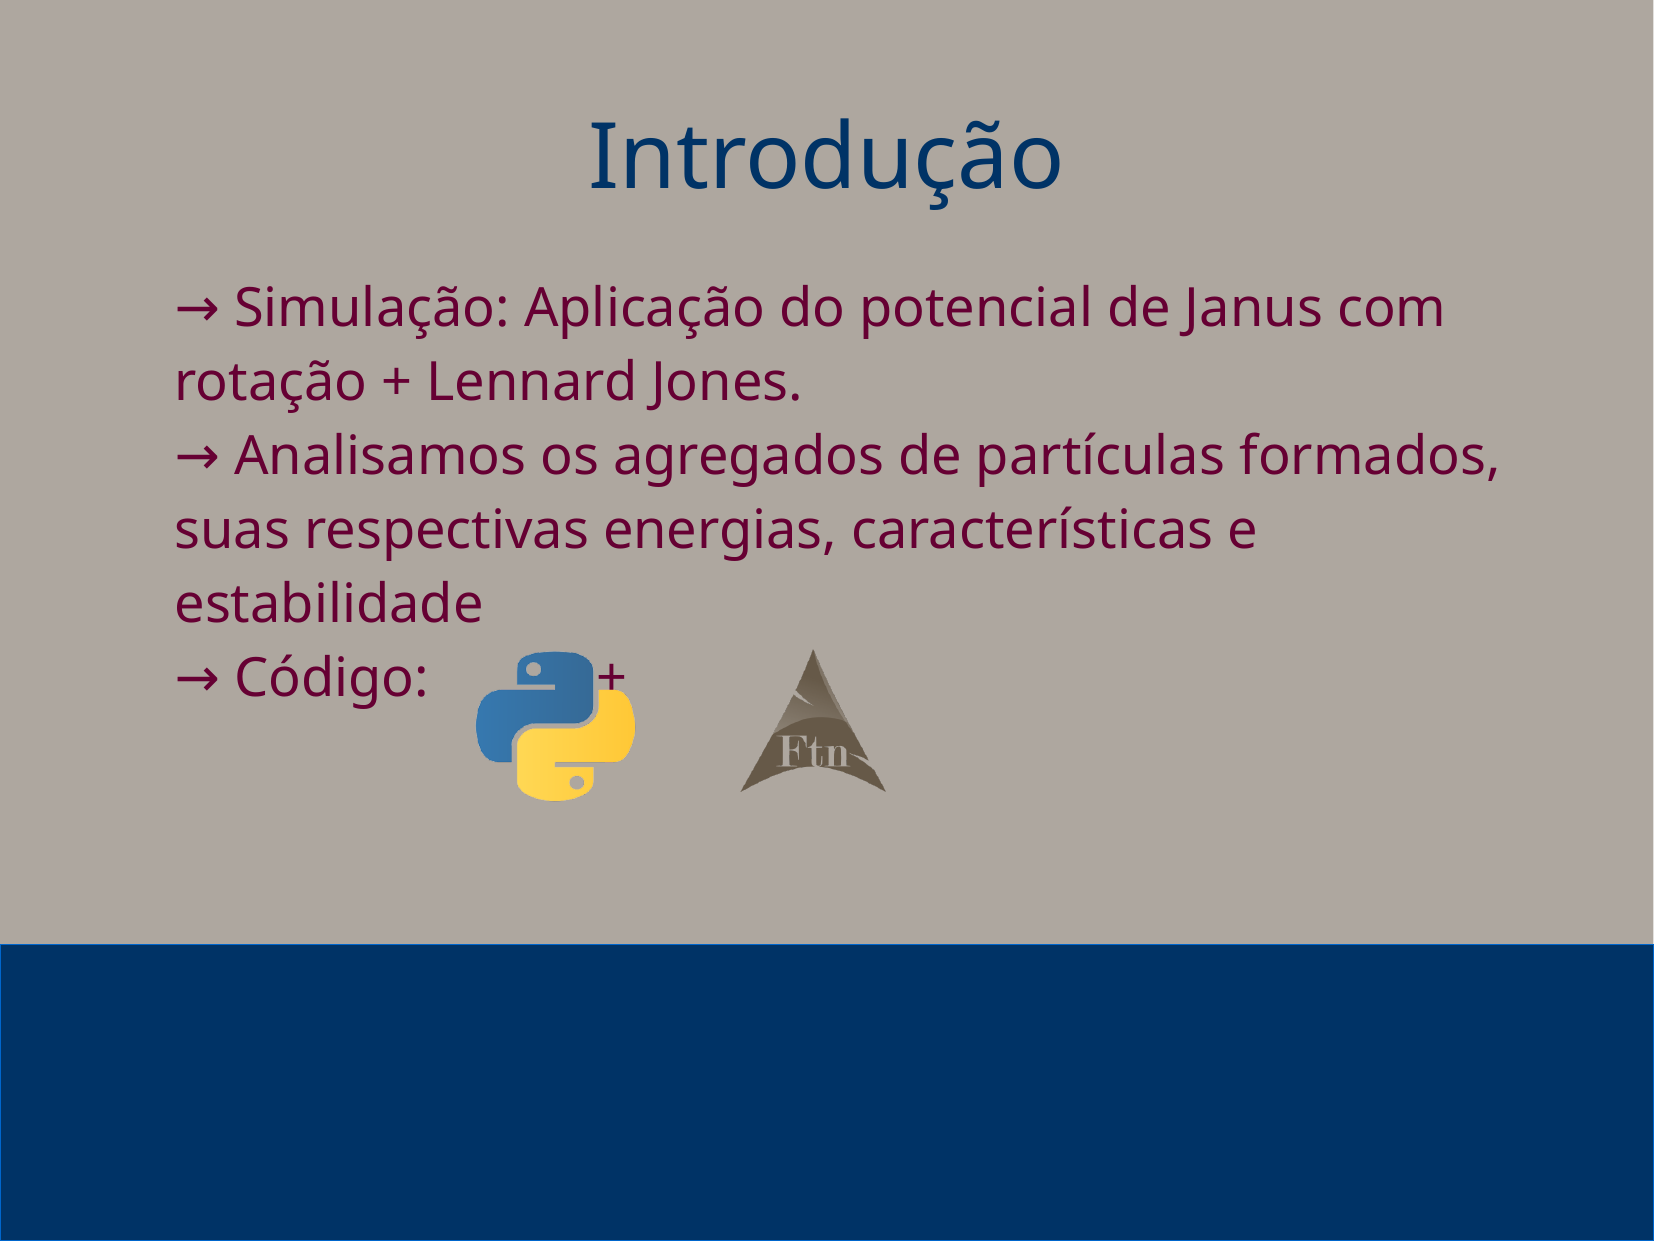

# Introdução
→ Simulação: Aplicação do potencial de Janus com rotação + Lennard Jones.
→ Analisamos os agregados de partículas formados, suas respectivas energias, características e estabilidade
→ Código: +